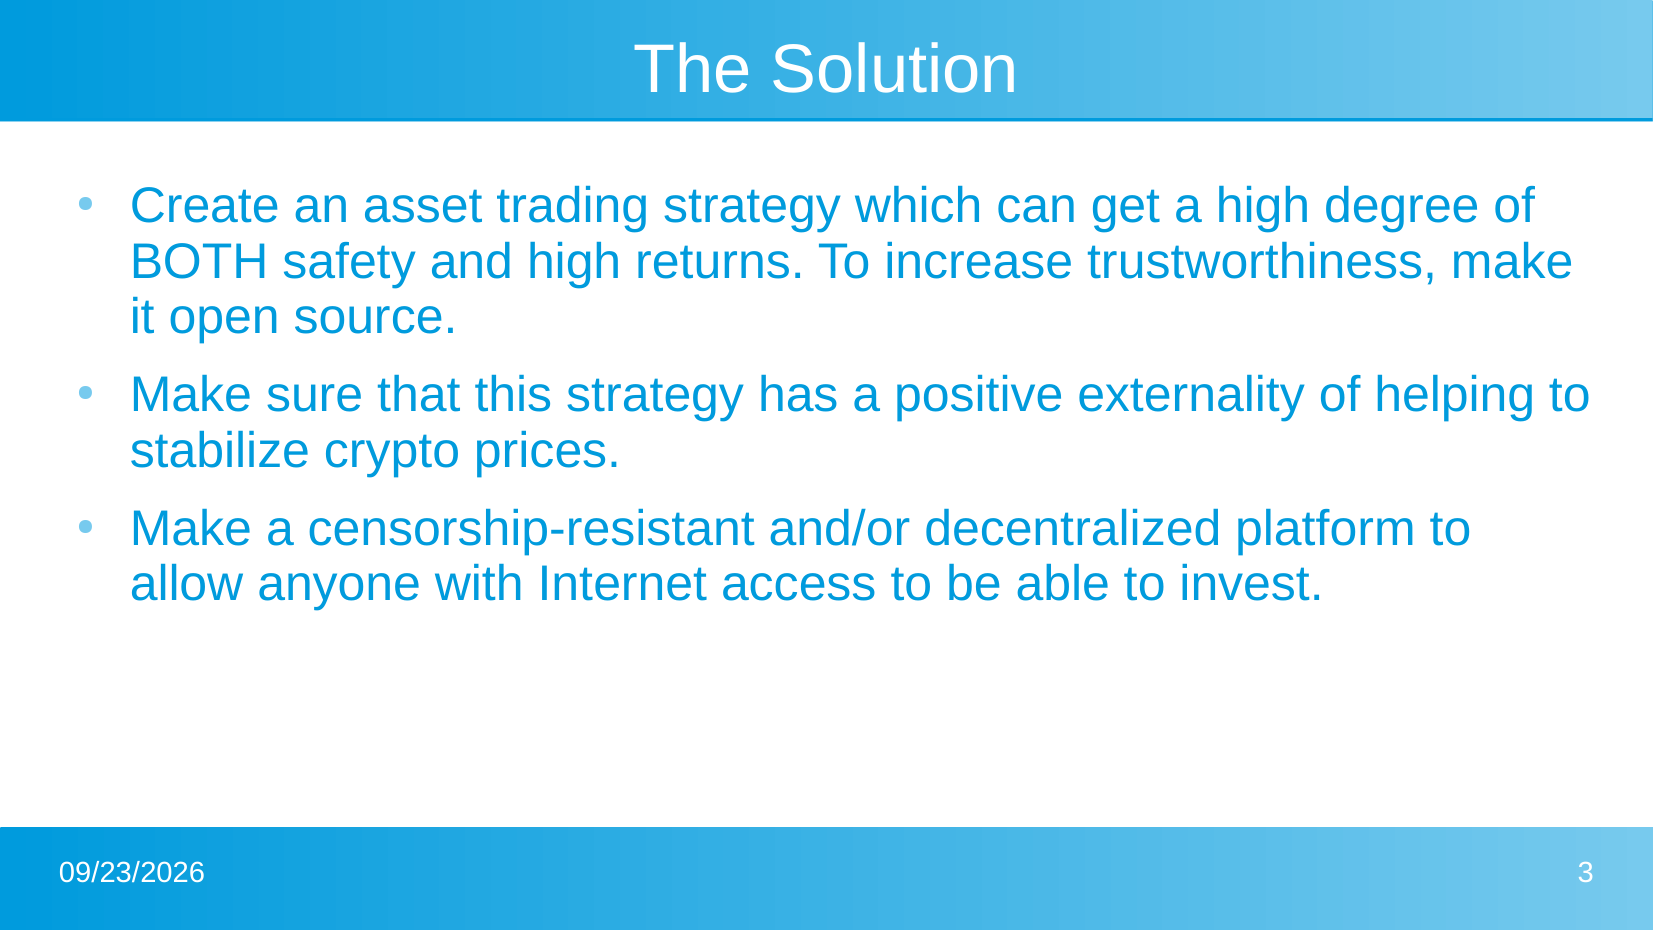

# The Solution
Create an asset trading strategy which can get a high degree of BOTH safety and high returns. To increase trustworthiness, make it open source.
Make sure that this strategy has a positive externality of helping to stabilize crypto prices.
Make a censorship-resistant and/or decentralized platform to allow anyone with Internet access to be able to invest.
3